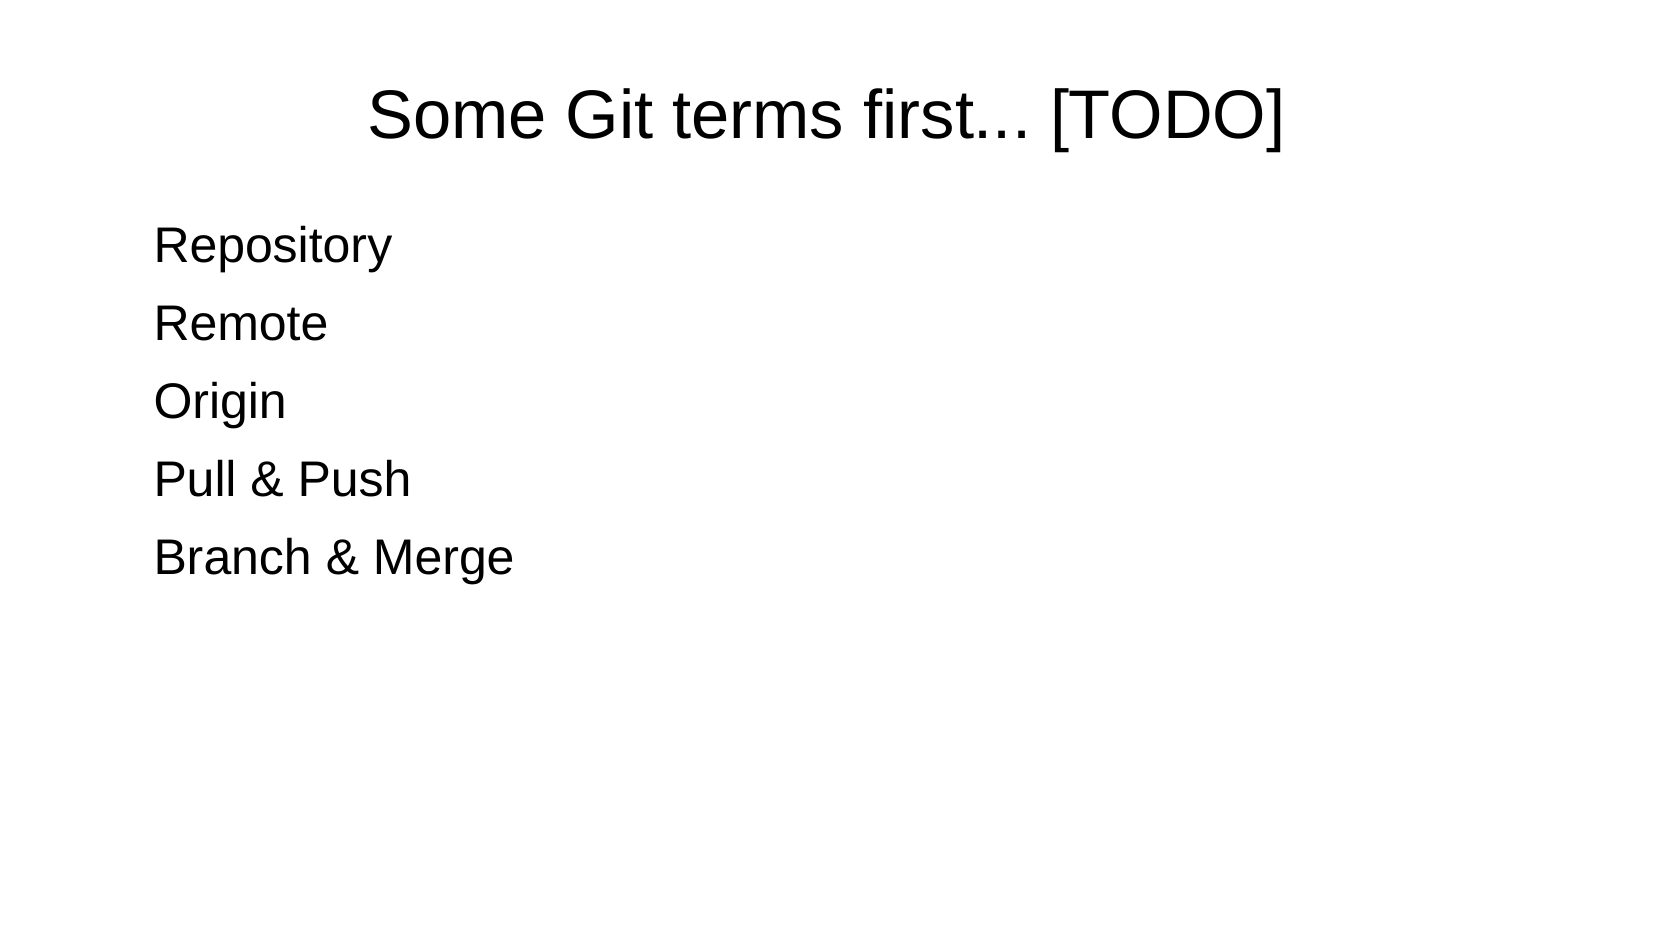

# Some Git terms first... [TODO]
Repository
Remote
Origin
Pull & Push
Branch & Merge